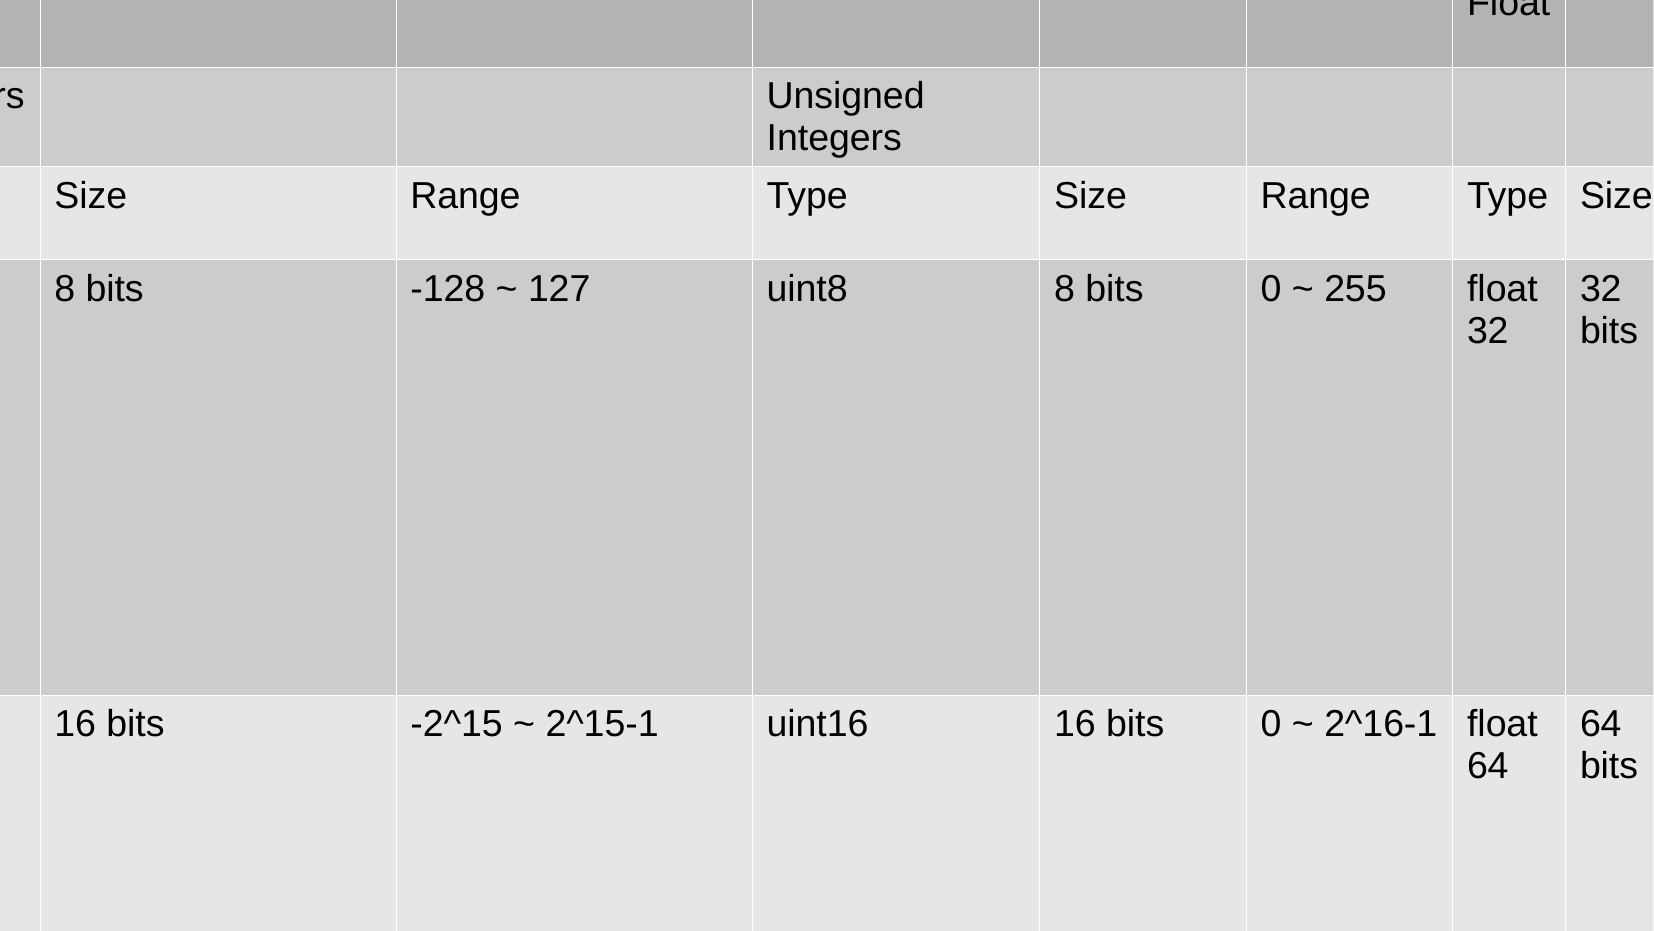

| Integer | | | | | | Float | | | Complex | | |
| --- | --- | --- | --- | --- | --- | --- | --- | --- | --- | --- | --- |
| Signed Integers | | | Unsigned Integers | | | | | | | | |
| Type | Size | Range | Type | Size | Range | Type | Size | Range | Type | Size | Range |
| int8 | 8 bits | -128 ~ 127 | uint8 | 8 bits | 0 ~ 255 | float32 | 32 bits | -(2- (2^-32)) \* ( 2^127) ~ +(2- (2^-23)) \* ( 2^127) | complex64 | 64 bits | float32 real and imaginary |
| int16 | 16 bits | -2^15 ~ 2^15-1 | uint16 | 16 bits | 0 ~ 2^16-1 | float64 | 64 bits | -(2-(2^-52)) \* (2 ^ 1023) ~ +(2-(2^-52)) \* (2 ^ 1023) | complex128 | 128 bits | float32 real and imaginary |
| int32 | 32 bits | -2^31 ~ 2^31-1 | uint32 | 32 bits | 0 ~ 2^32-1 | | | | | | |
| int64 | 64 bits | 2^63 ~ 2^63-1 | uint64 | 64 bits | 0 ~ 2^64-1 | | | | | | |
| int | Platform dependent | Platform dependent | uint | Platform dependent | Platform dependent | | | | | | |
| | | | | | | | | | | | |
| | | | | | | | | | | | |